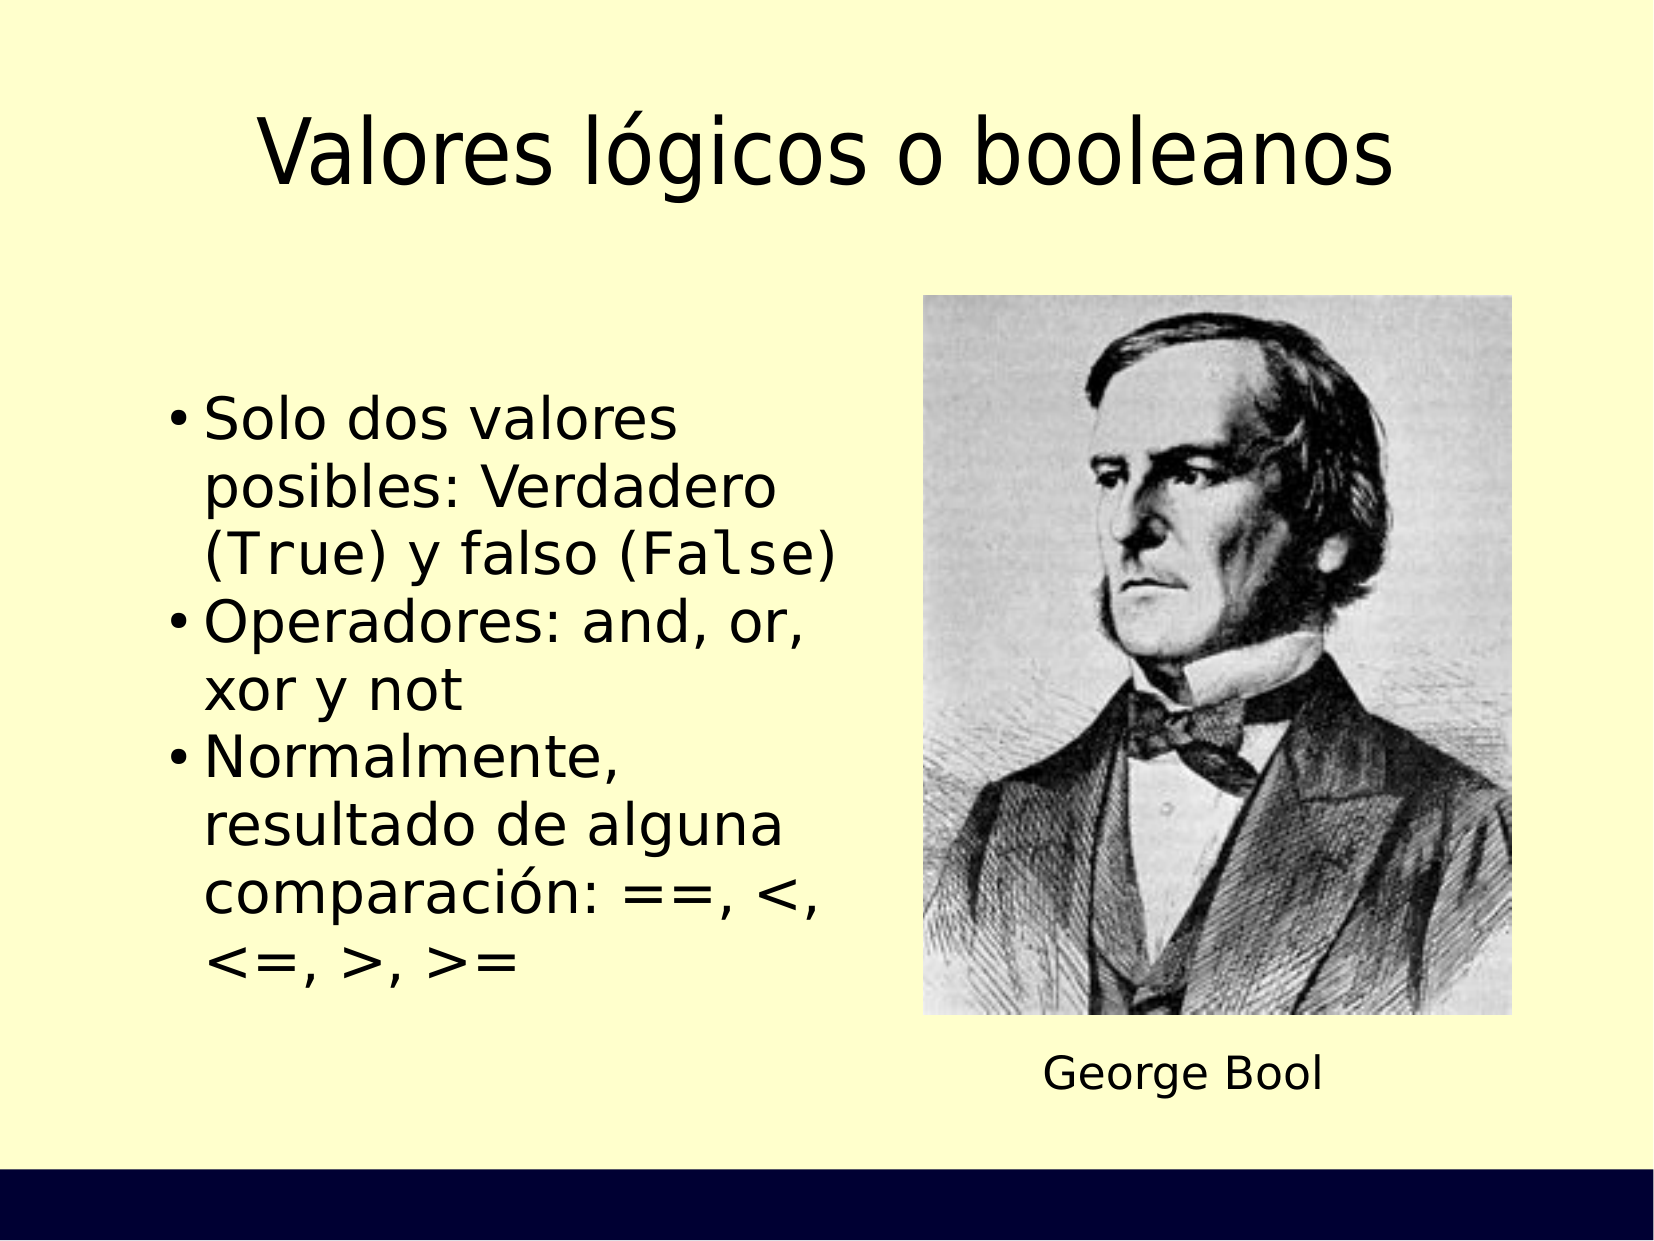

# Valores lógicos o booleanos
Solo dos valores posibles: Verdadero (True) y falso (False)
Operadores: and, or, xor y not
Normalmente, resultado de alguna comparación: ==, <, <=, >, >=
George Bool